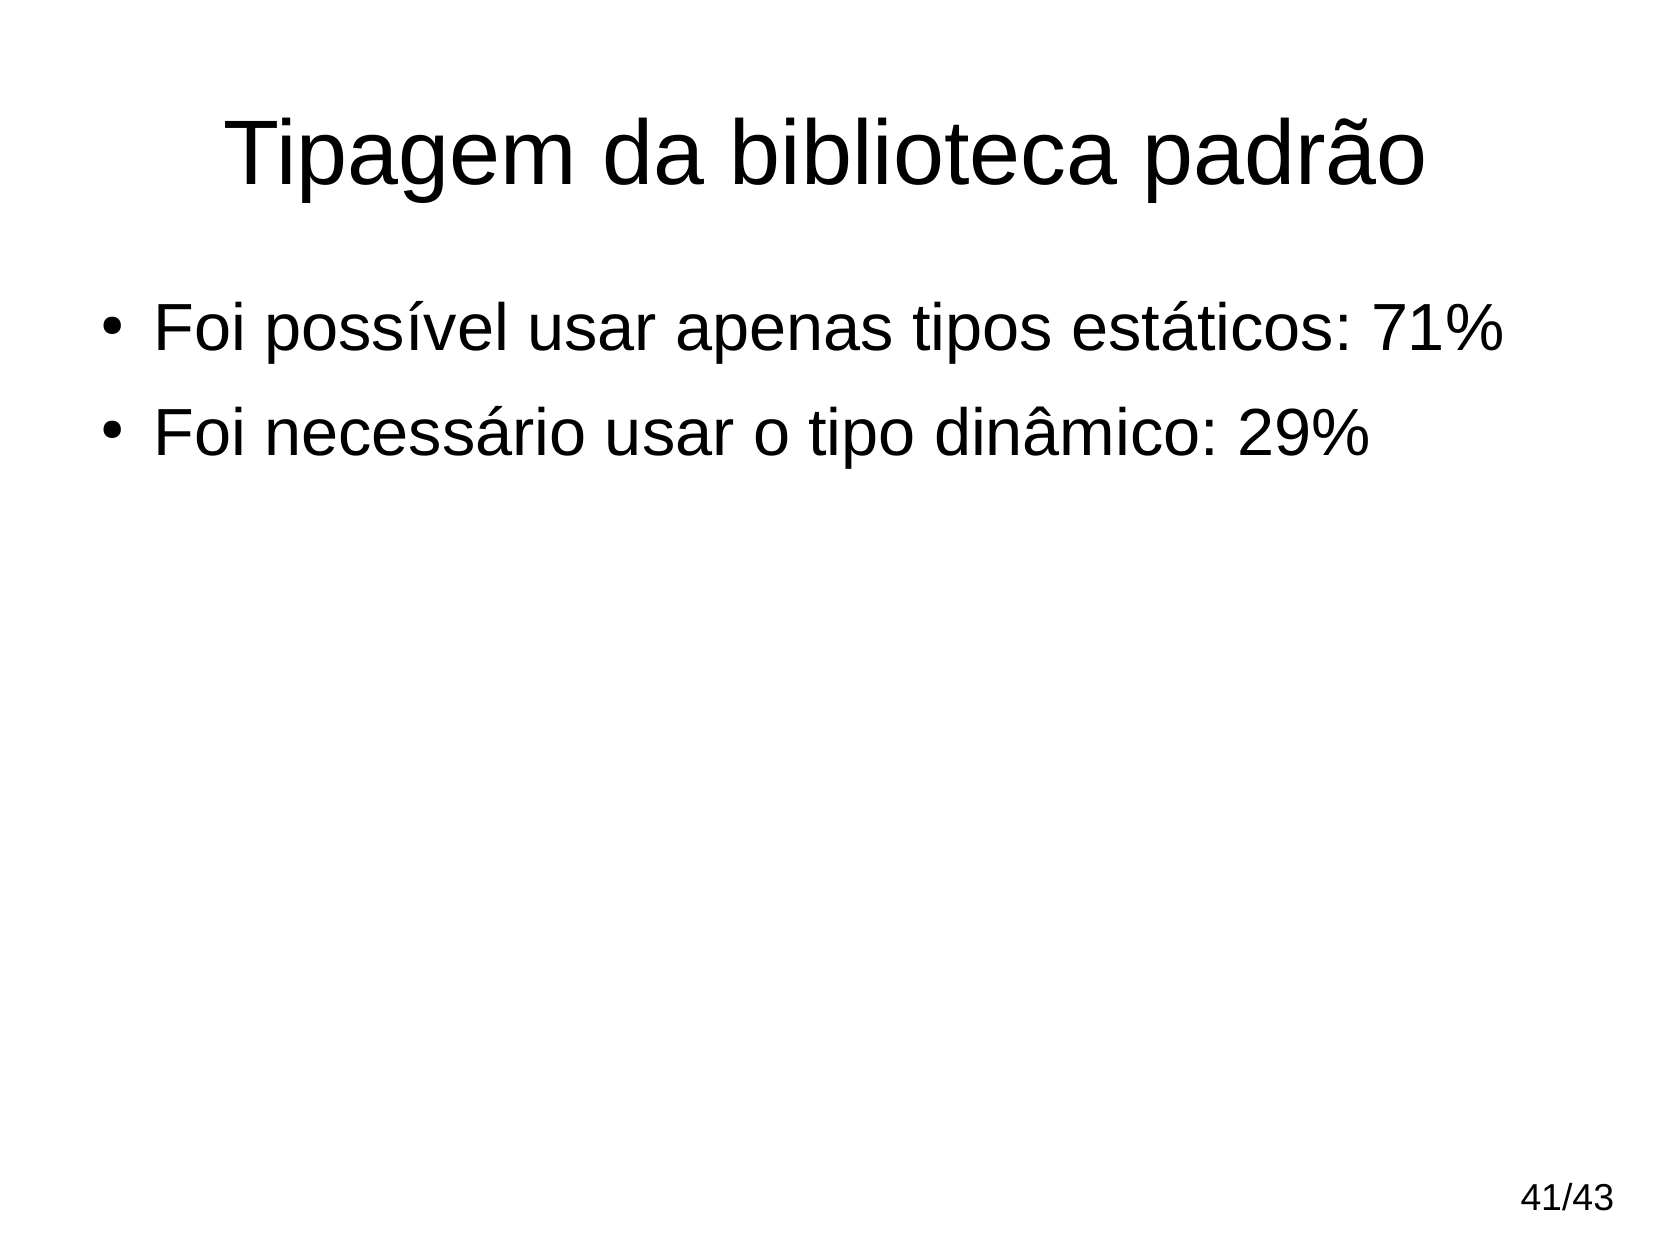

# Tipagem da biblioteca padrão
Foi possível usar apenas tipos estáticos: 71%
Foi necessário usar o tipo dinâmico: 29%
 41/43